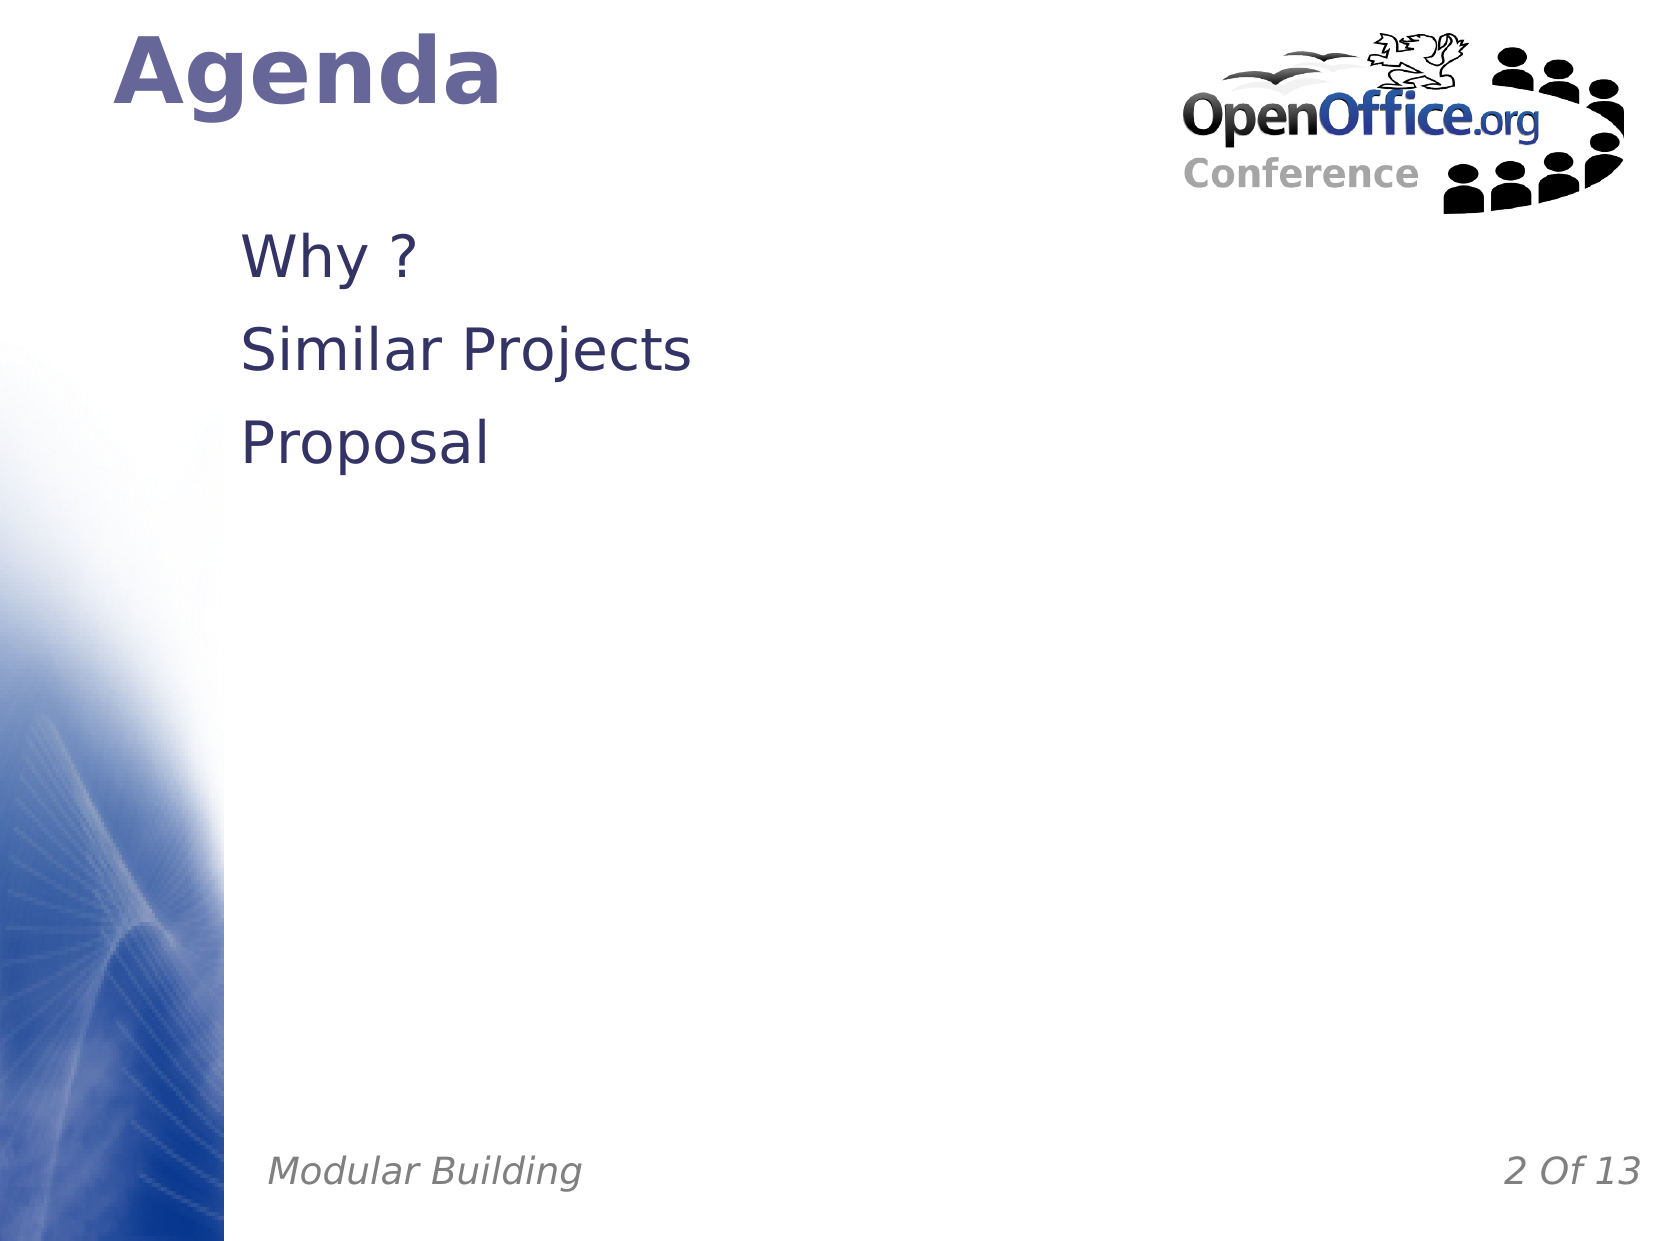

# Agenda
Why ?
Similar Projects
Proposal